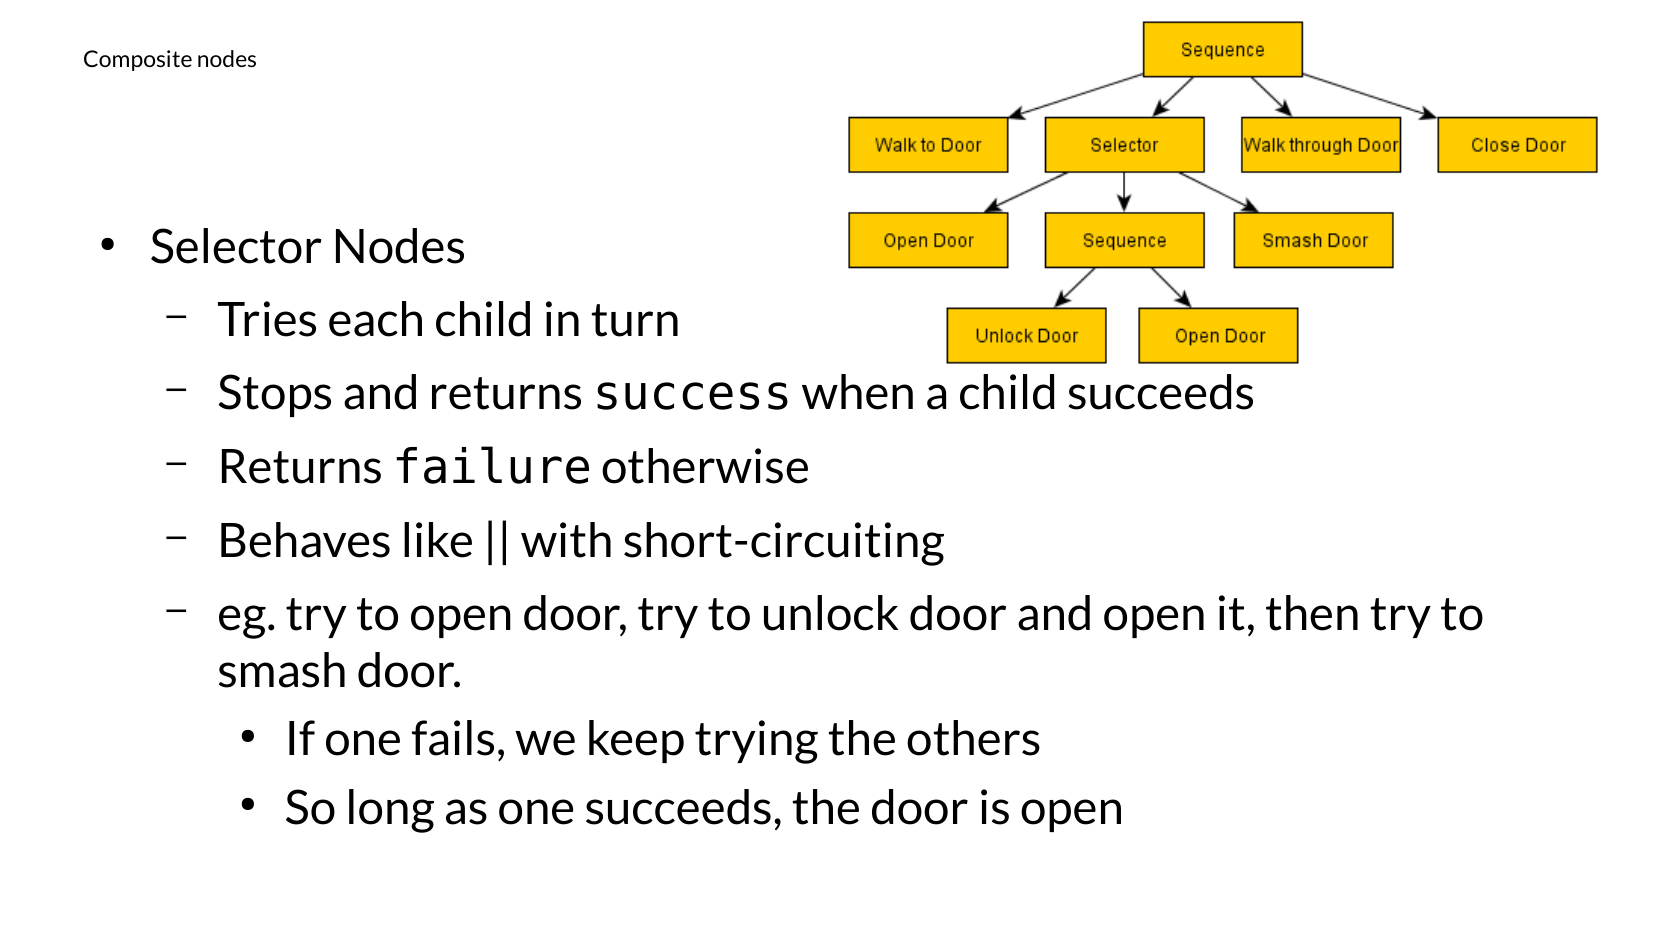

# Composite nodes
Selector Nodes
Tries each child in turn
Stops and returns success when a child succeeds
Returns failure otherwise
Behaves like || with short-circuiting
eg. try to open door, try to unlock door and open it, then try to smash door.
If one fails, we keep trying the others
So long as one succeeds, the door is open